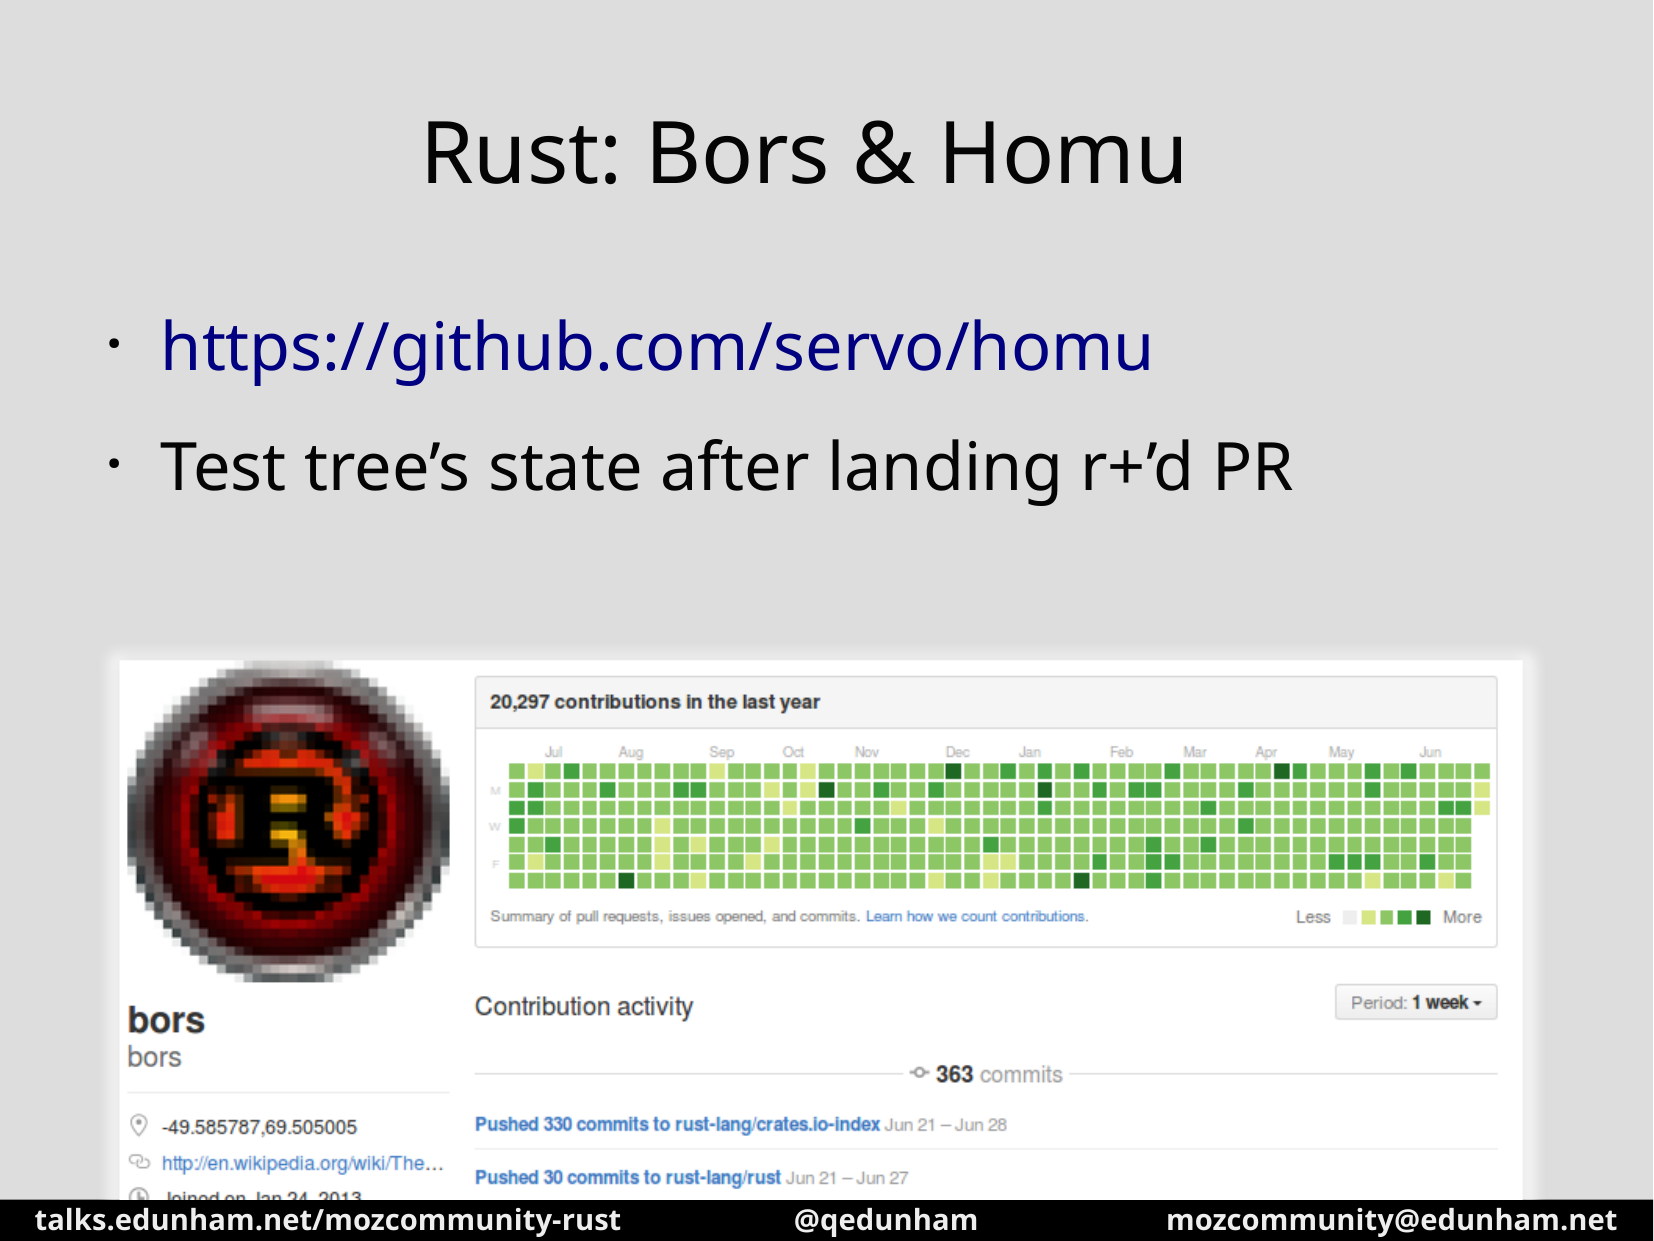

# Rust: Bors & Homu
https://github.com/servo/homu
Test tree’s state after landing r+’d PR